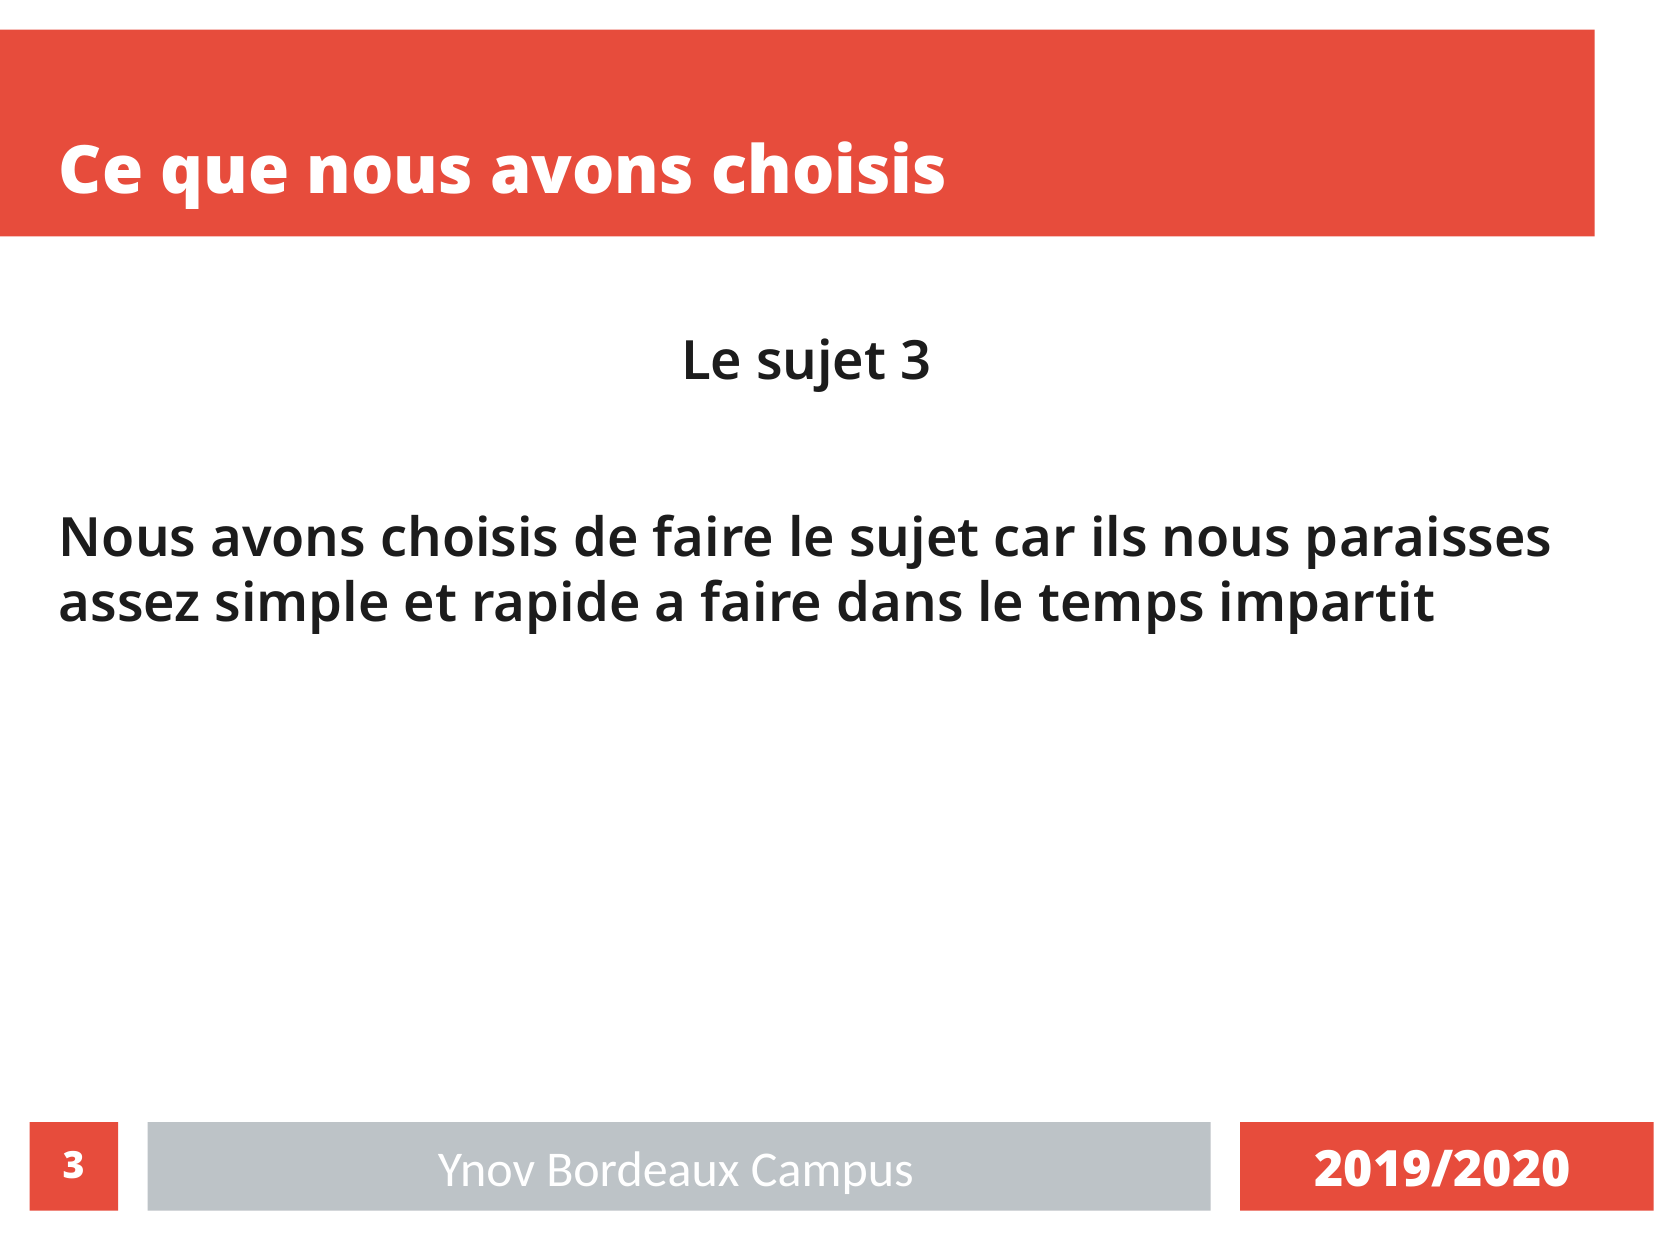

# Ce que nous avons choisis
Le sujet 3
Nous avons choisis de faire le sujet car ils nous paraisses assez simple et rapide a faire dans le temps impartit
Ynov Bordeaux Campus
2019/2020